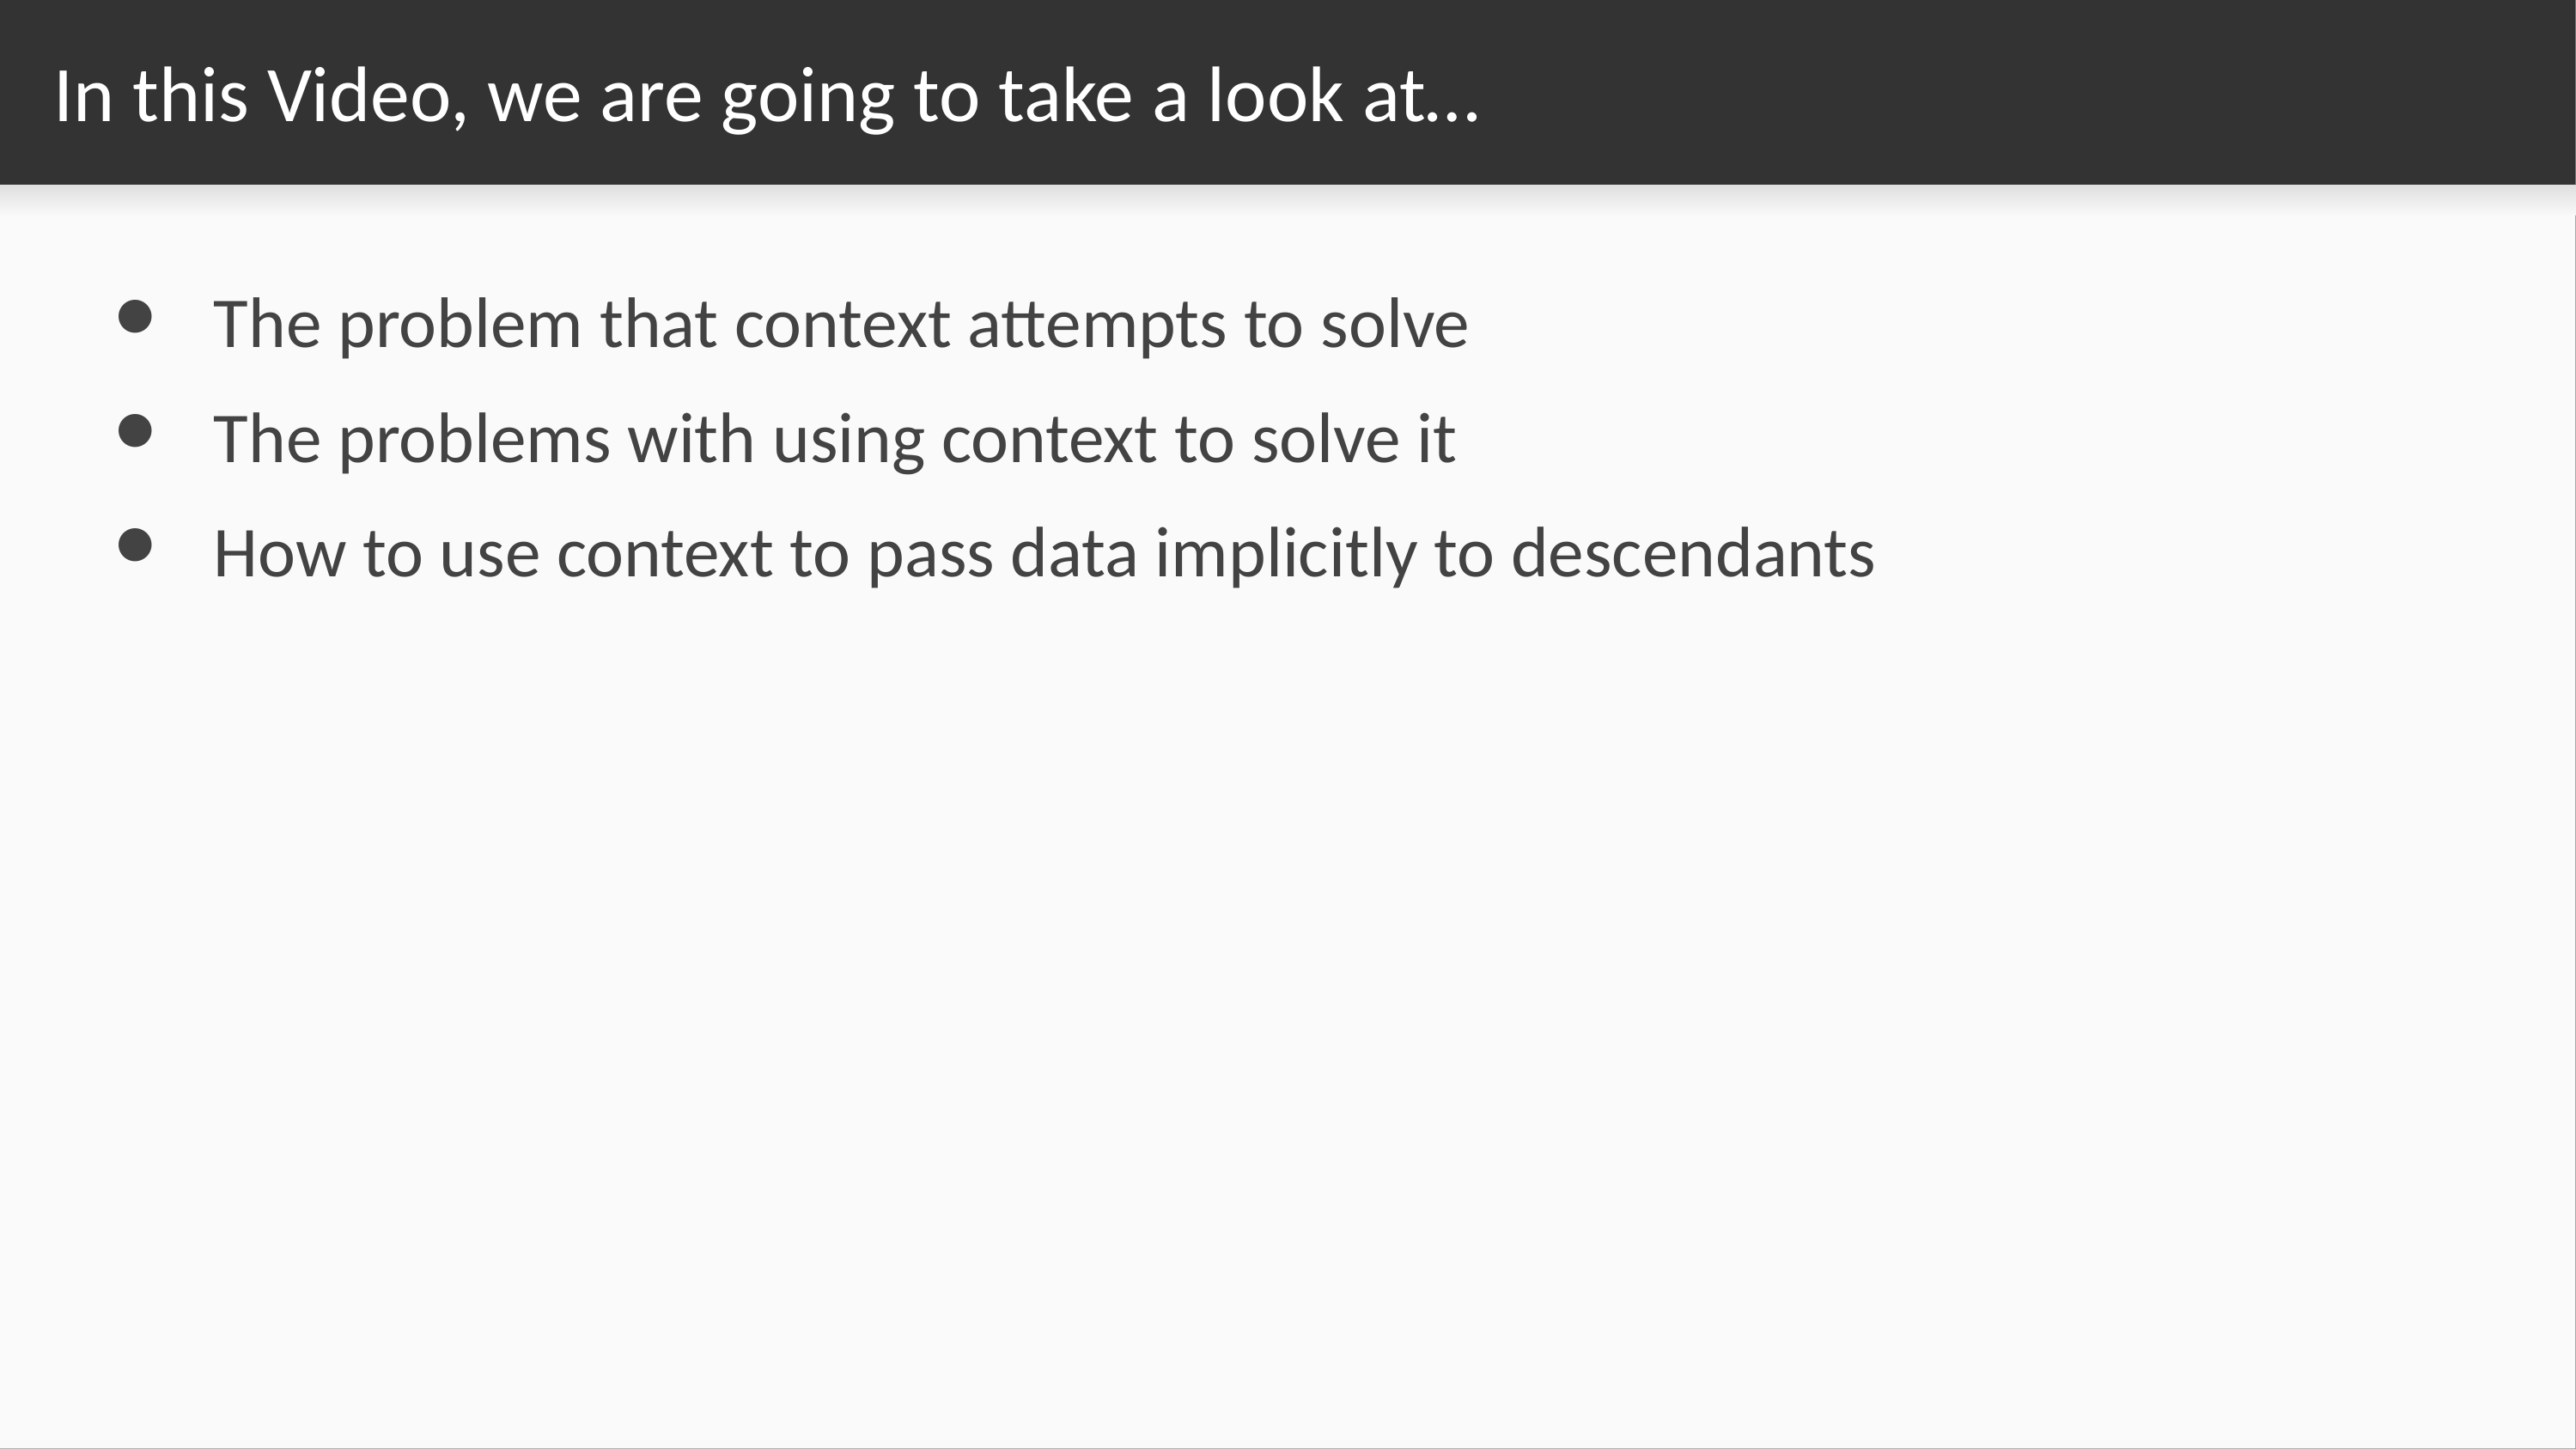

# In this Video, we are going to take a look at…
The problem that context attempts to solve
The problems with using context to solve it
How to use context to pass data implicitly to descendants